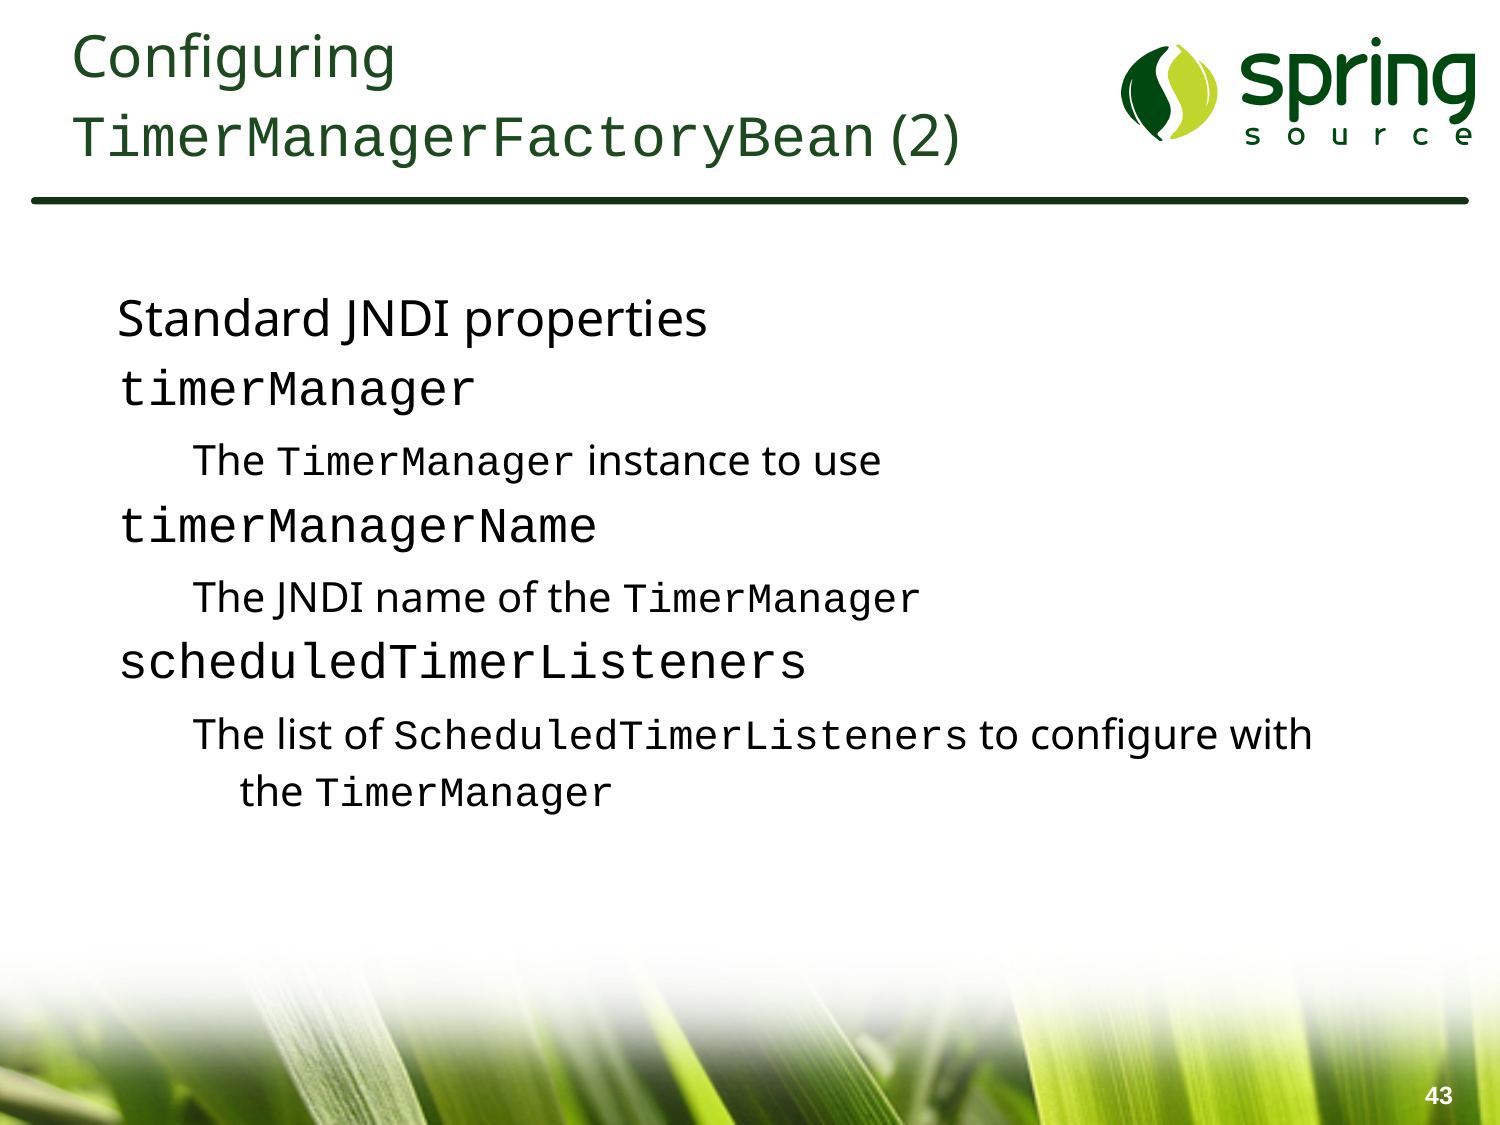

# Configuring TimerManagerFactoryBean (2)
Standard JNDI properties
timerManager
The TimerManager instance to use
timerManagerName
The JNDI name of the TimerManager
scheduledTimerListeners
The list of ScheduledTimerListeners to configure with the TimerManager